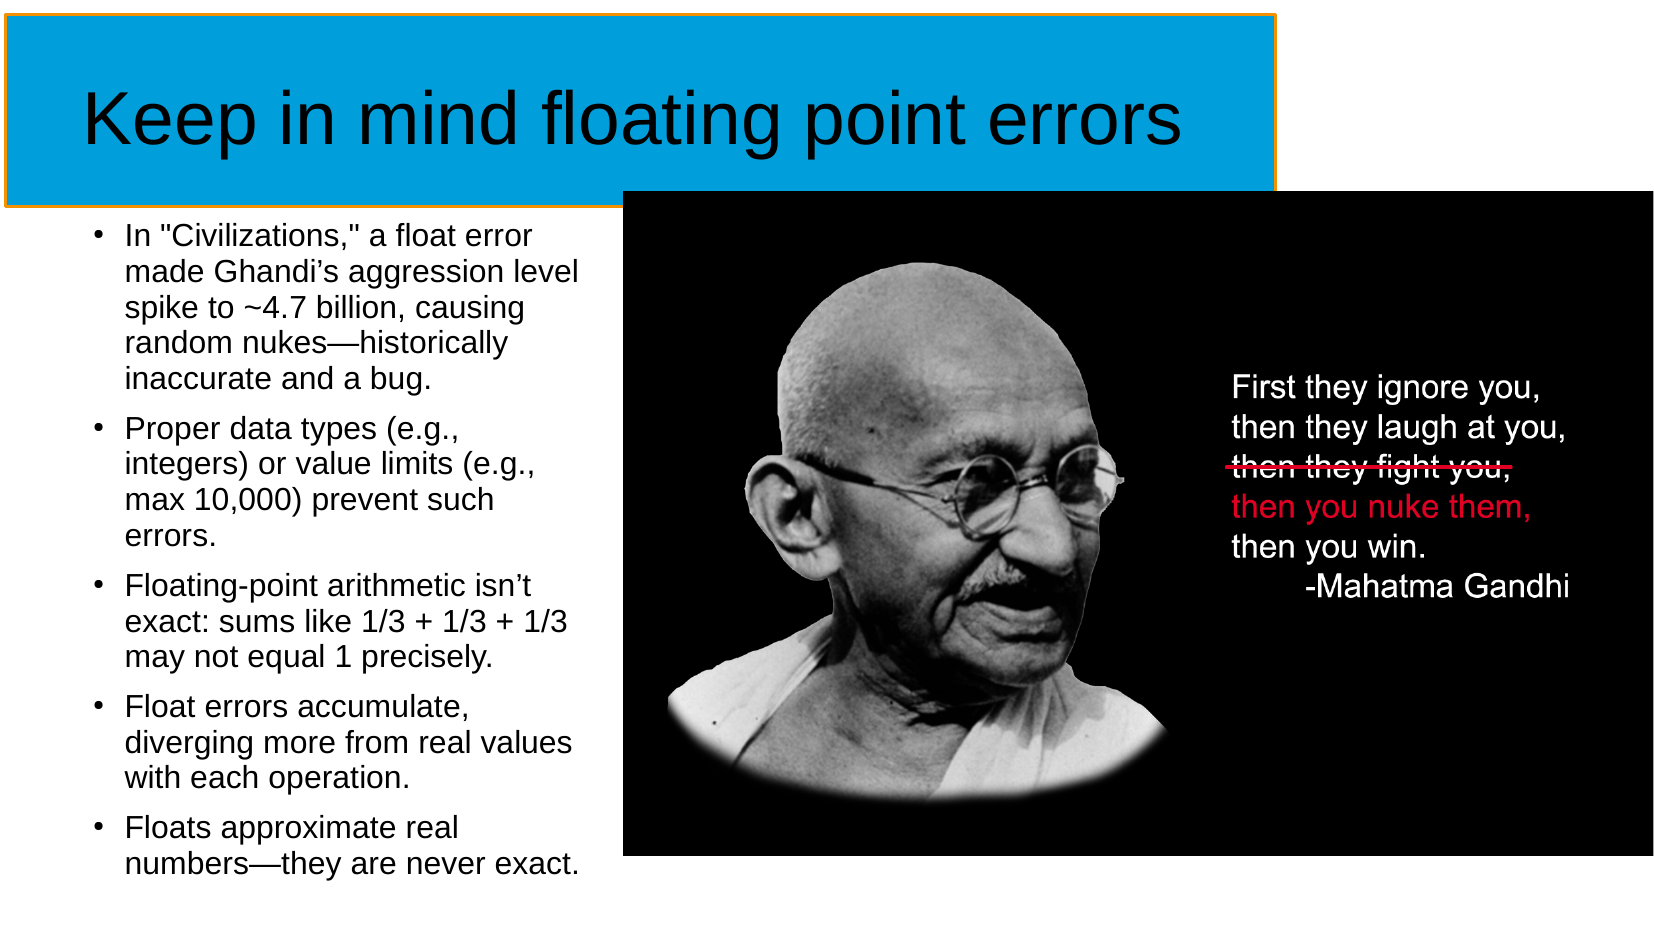

# Keep in mind floating point errors
In "Civilizations," a float error made Ghandi’s aggression level spike to ~4.7 billion, causing random nukes—historically inaccurate and a bug.
Proper data types (e.g., integers) or value limits (e.g., max 10,000) prevent such errors.
Floating-point arithmetic isn’t exact: sums like 1/3 + 1/3 + 1/3 may not equal 1 precisely.
Float errors accumulate, diverging more from real values with each operation.
Floats approximate real numbers—they are never exact.